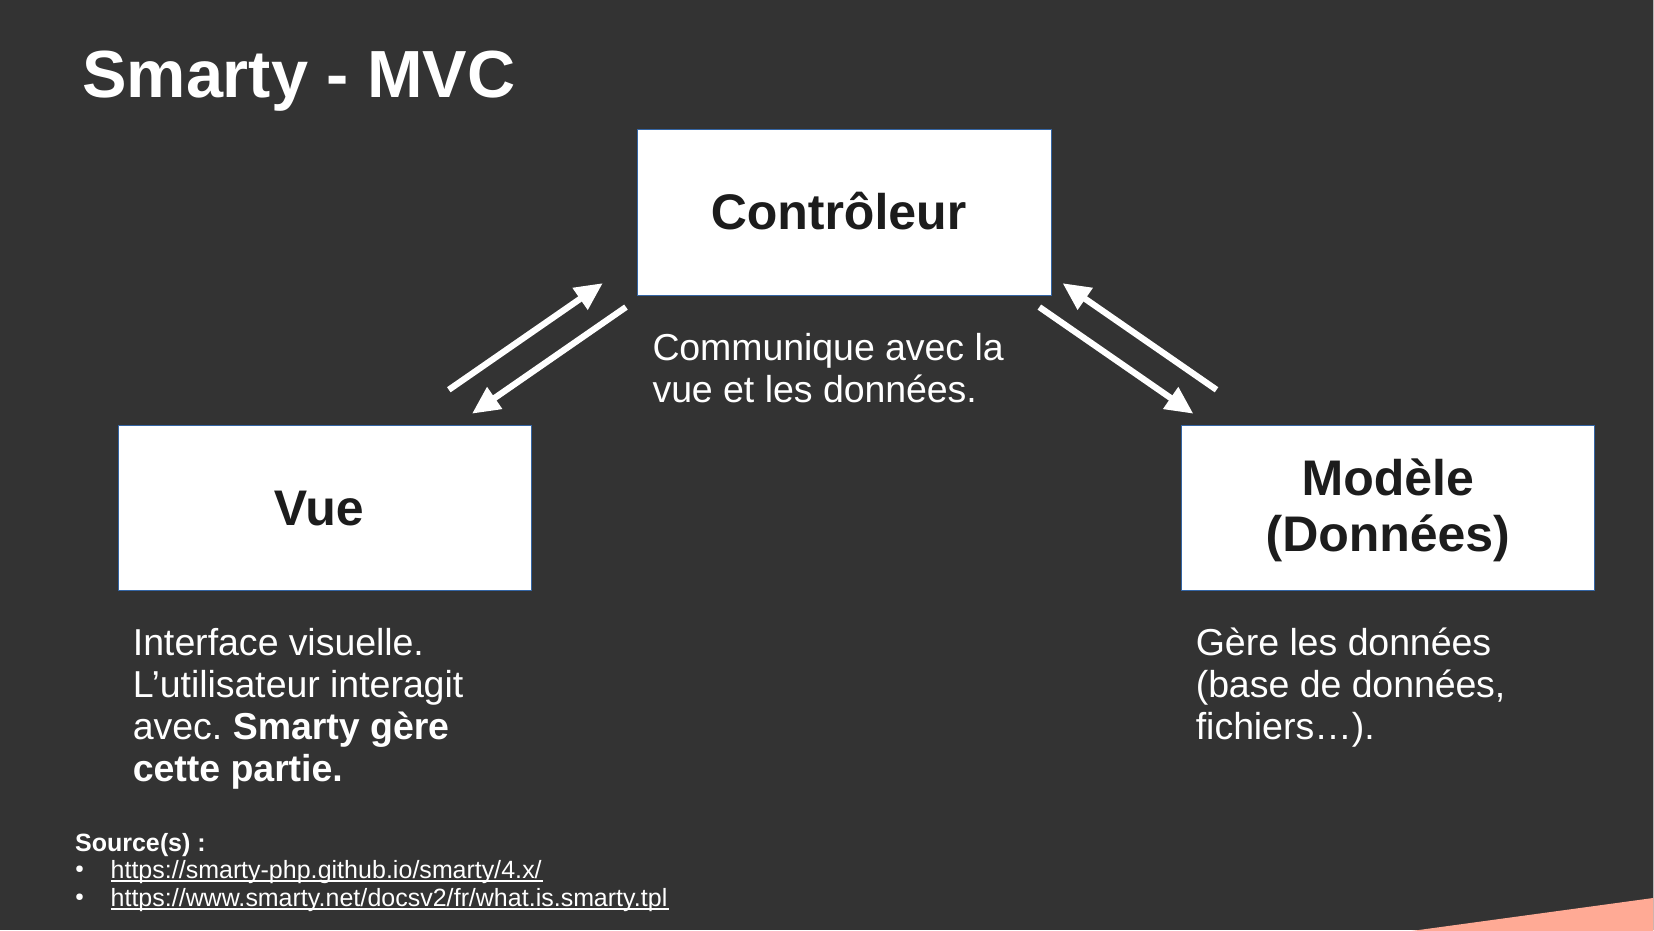

# Smarty - MVC
Contrôleur
Communique avec la vue et les données.
Modèle
(Données)
Vue
Interface visuelle. L’utilisateur interagit avec. Smarty gère cette partie.
Gère les données (base de données, fichiers…).
Source(s) :
https://smarty-php.github.io/smarty/4.x/
https://www.smarty.net/docsv2/fr/what.is.smarty.tpl